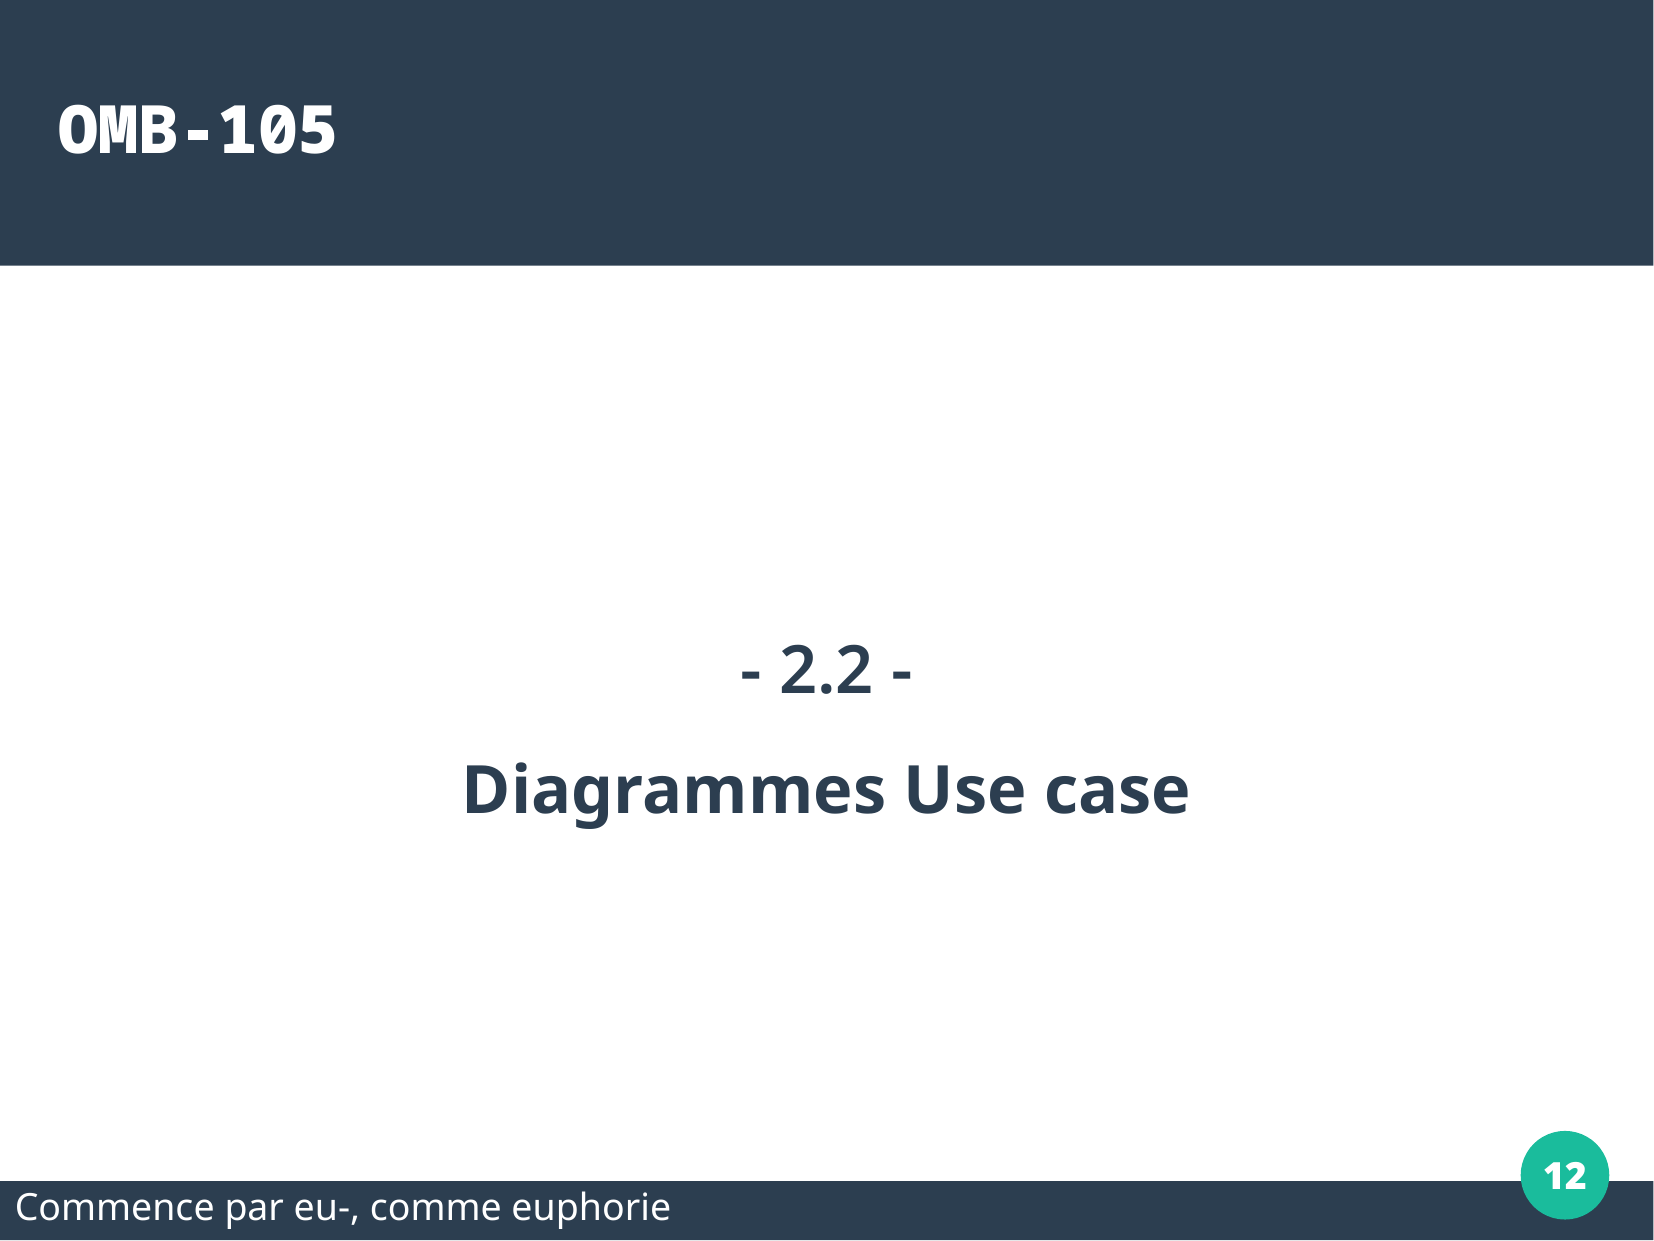

# OMB-105
- 2.2 -
Diagrammes Use case
12
Commence par eu-, comme euphorie